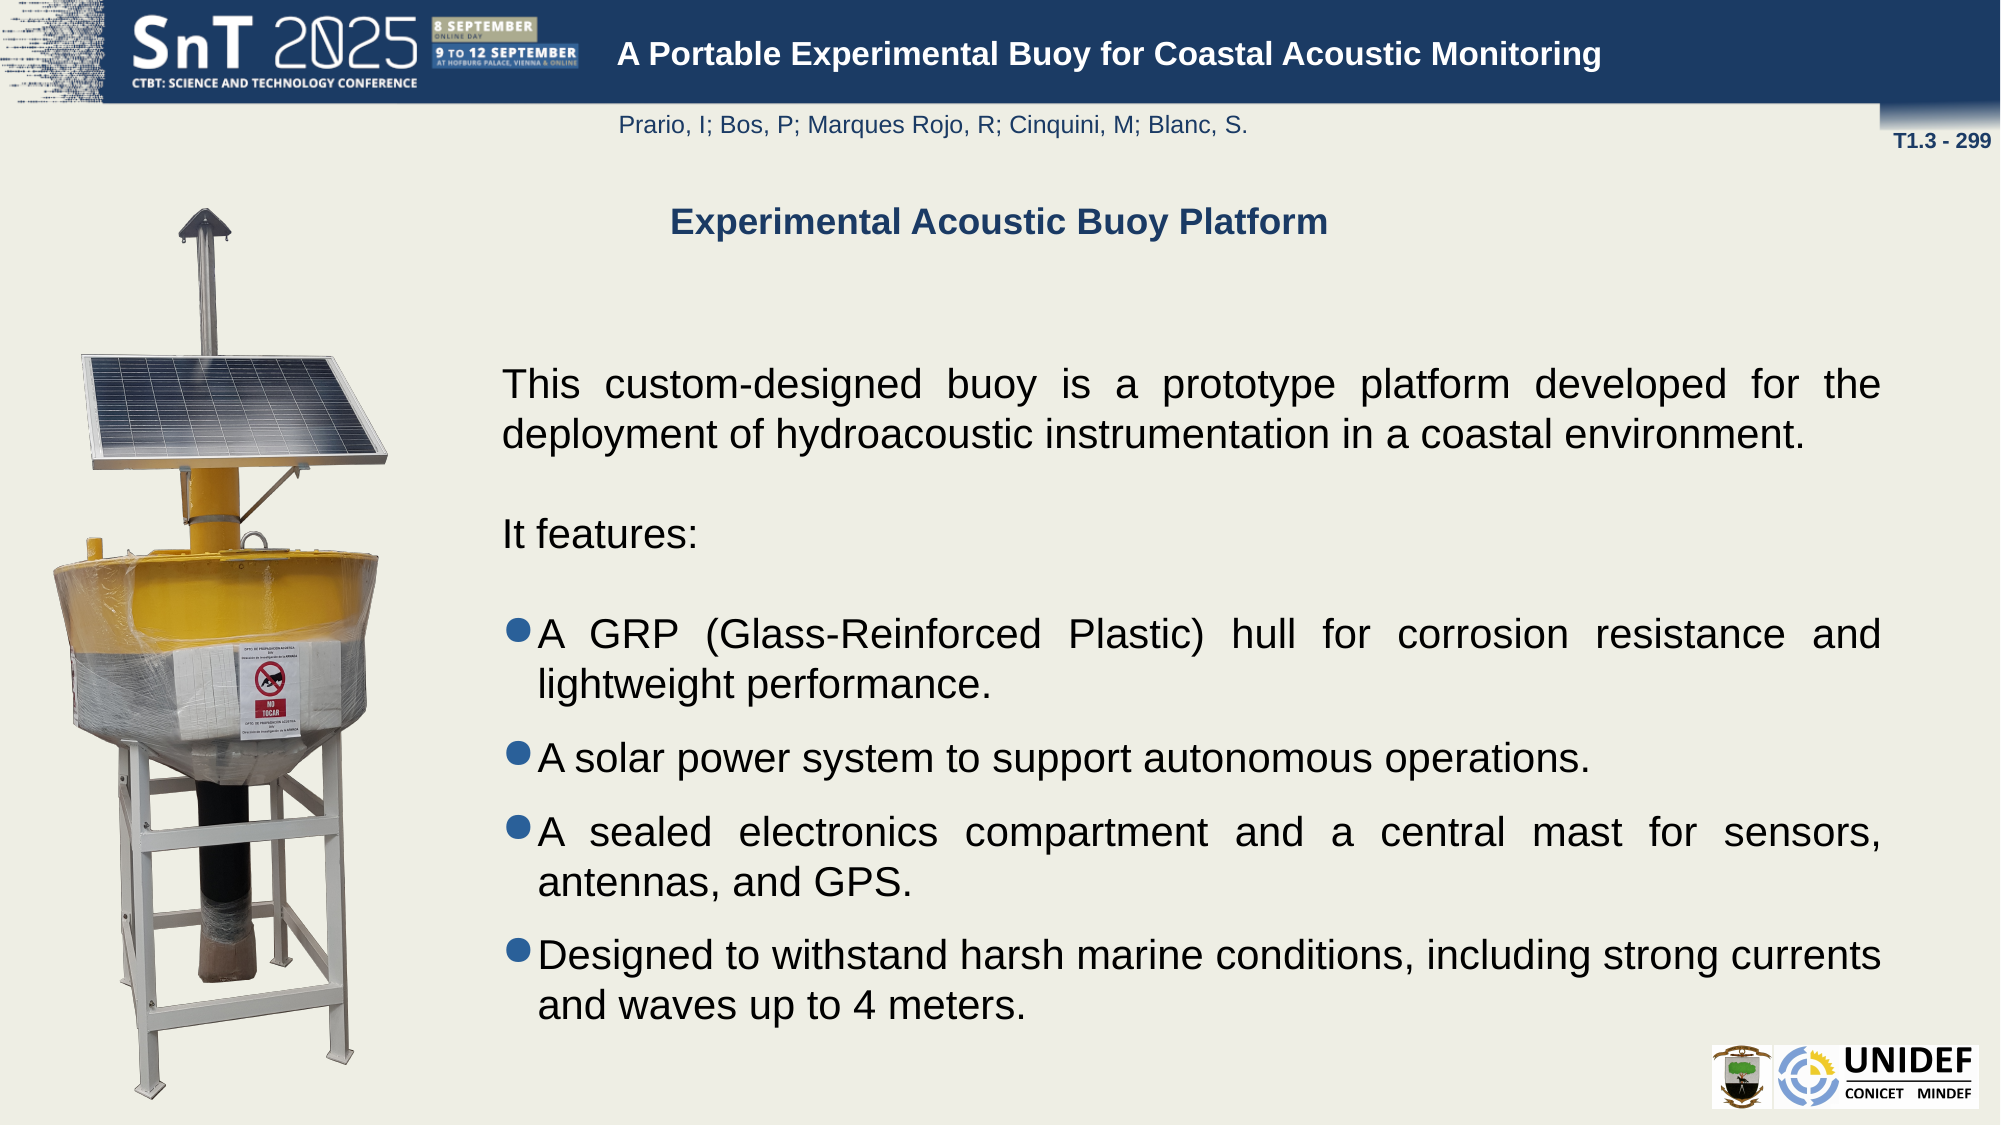

T1.3 - 299
A Portable Experimental Buoy for Coastal Acoustic Monitoring
Prario, I; Bos, P; Marques Rojo, R; Cinquini, M; Blanc, S.
Experimental Acoustic Buoy Platform
This custom-designed buoy is a prototype platform developed for the deployment of hydroacoustic instrumentation in a coastal environment.
It features:
A GRP (Glass-Reinforced Plastic) hull for corrosion resistance and lightweight performance.
A solar power system to support autonomous operations.
A sealed electronics compartment and a central mast for sensors, antennas, and GPS.
Designed to withstand harsh marine conditions, including strong currents and waves up to 4 meters.